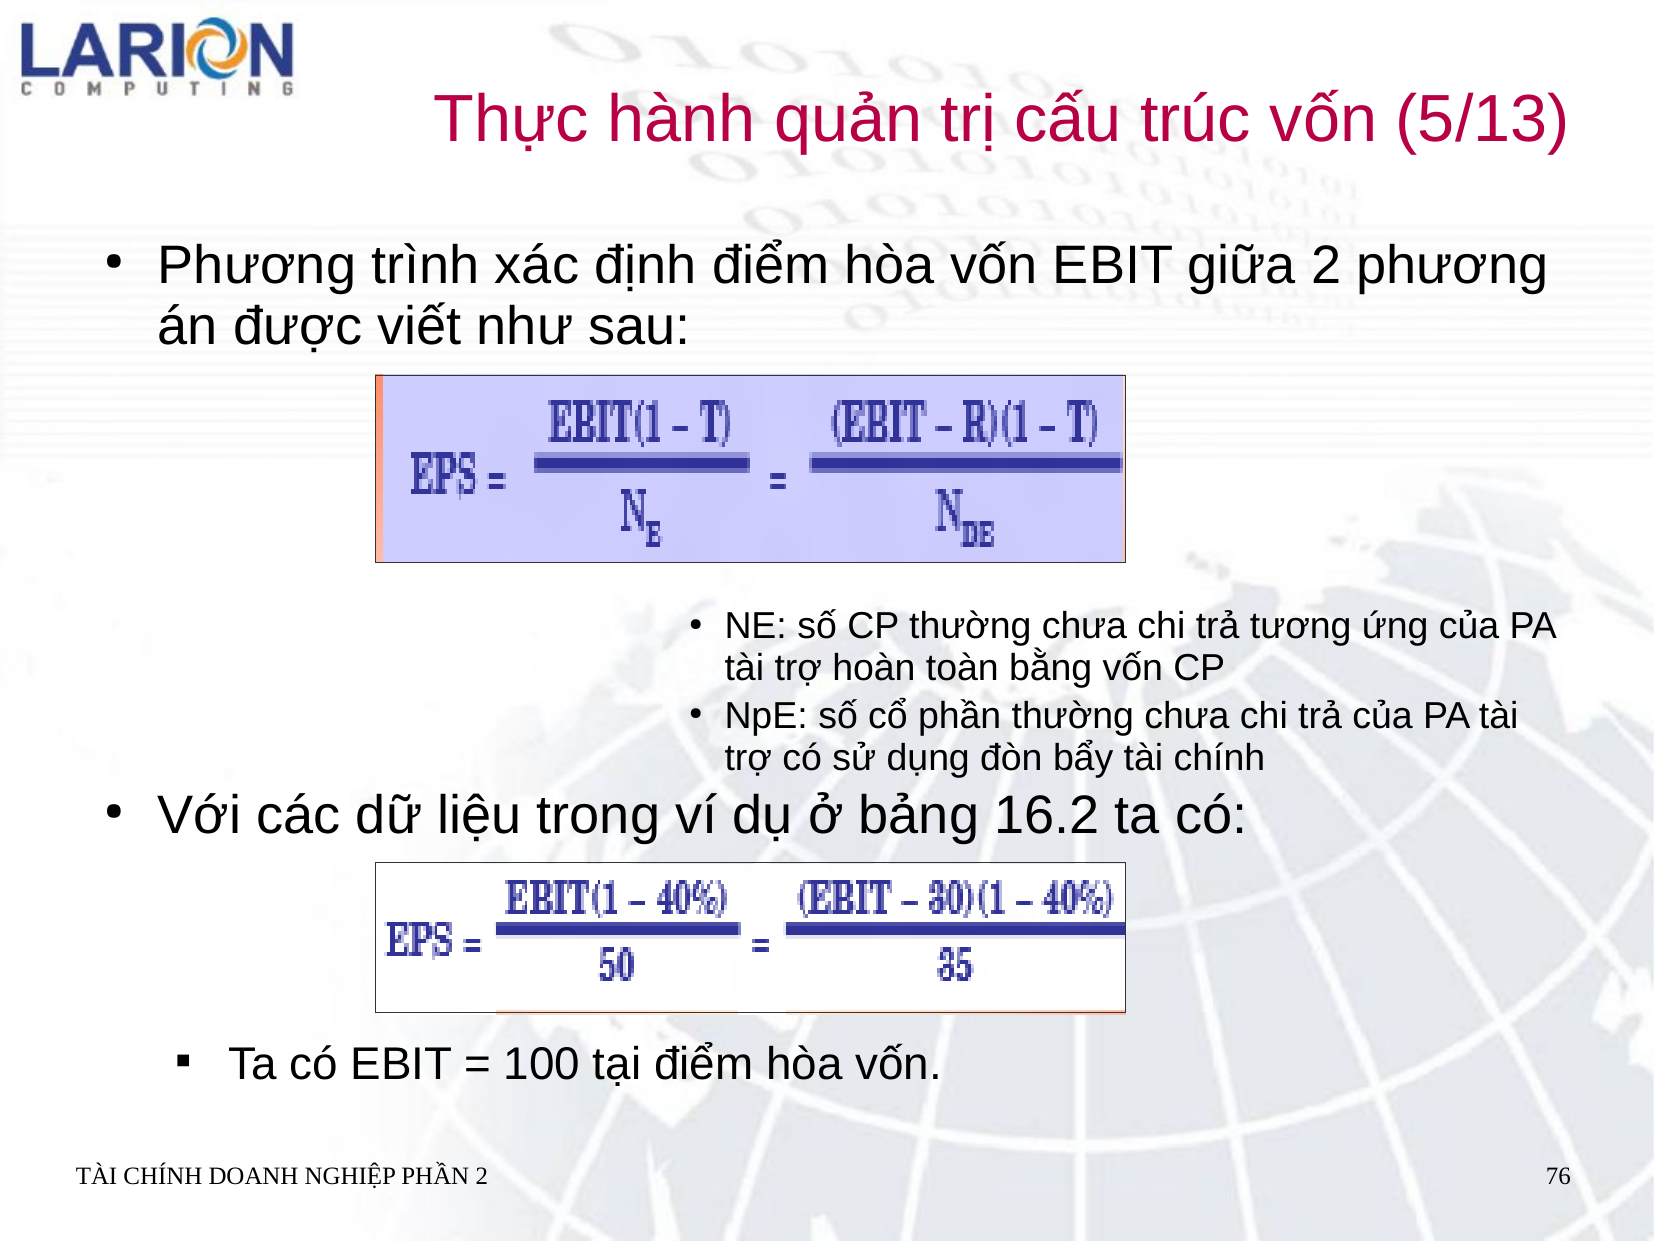

# Thực hành quản trị cấu trúc vốn (5/13)
Phương trình xác định điểm hòa vốn EBIT giữa 2 phương án được viết như sau:
NE: số CP thường chưa chi trả tương ứng của PA tài trợ hoàn toàn bằng vốn CP
NpE: số cổ phần thường chưa chi trả của PA tài trợ có sử dụng đòn bẩy tài chính
Với các dữ liệu trong ví dụ ở bảng 16.2 ta có:
Ta có EBIT = 100 tại điểm hòa vốn.
TÀI CHÍNH DOANH NGHIỆP PHẦN 2
76